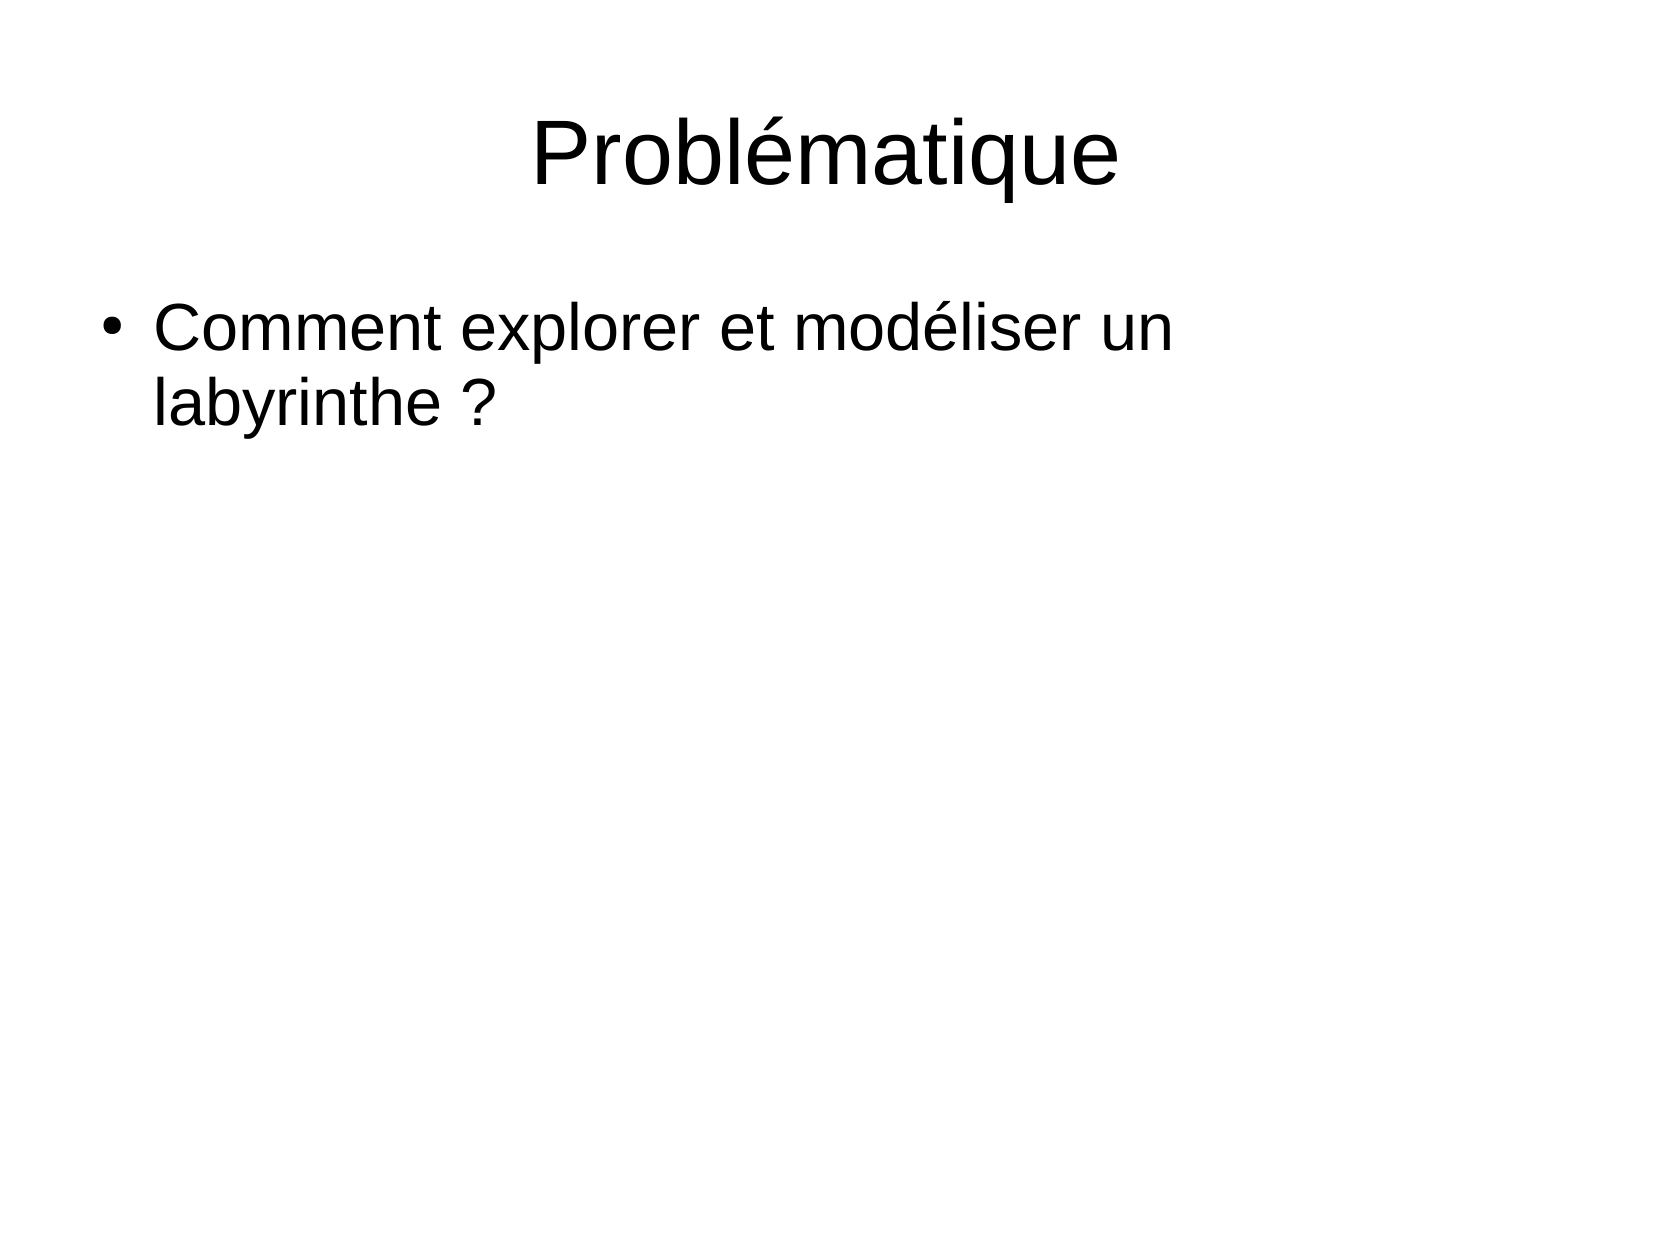

# Problématique
Comment explorer et modéliser un labyrinthe ?